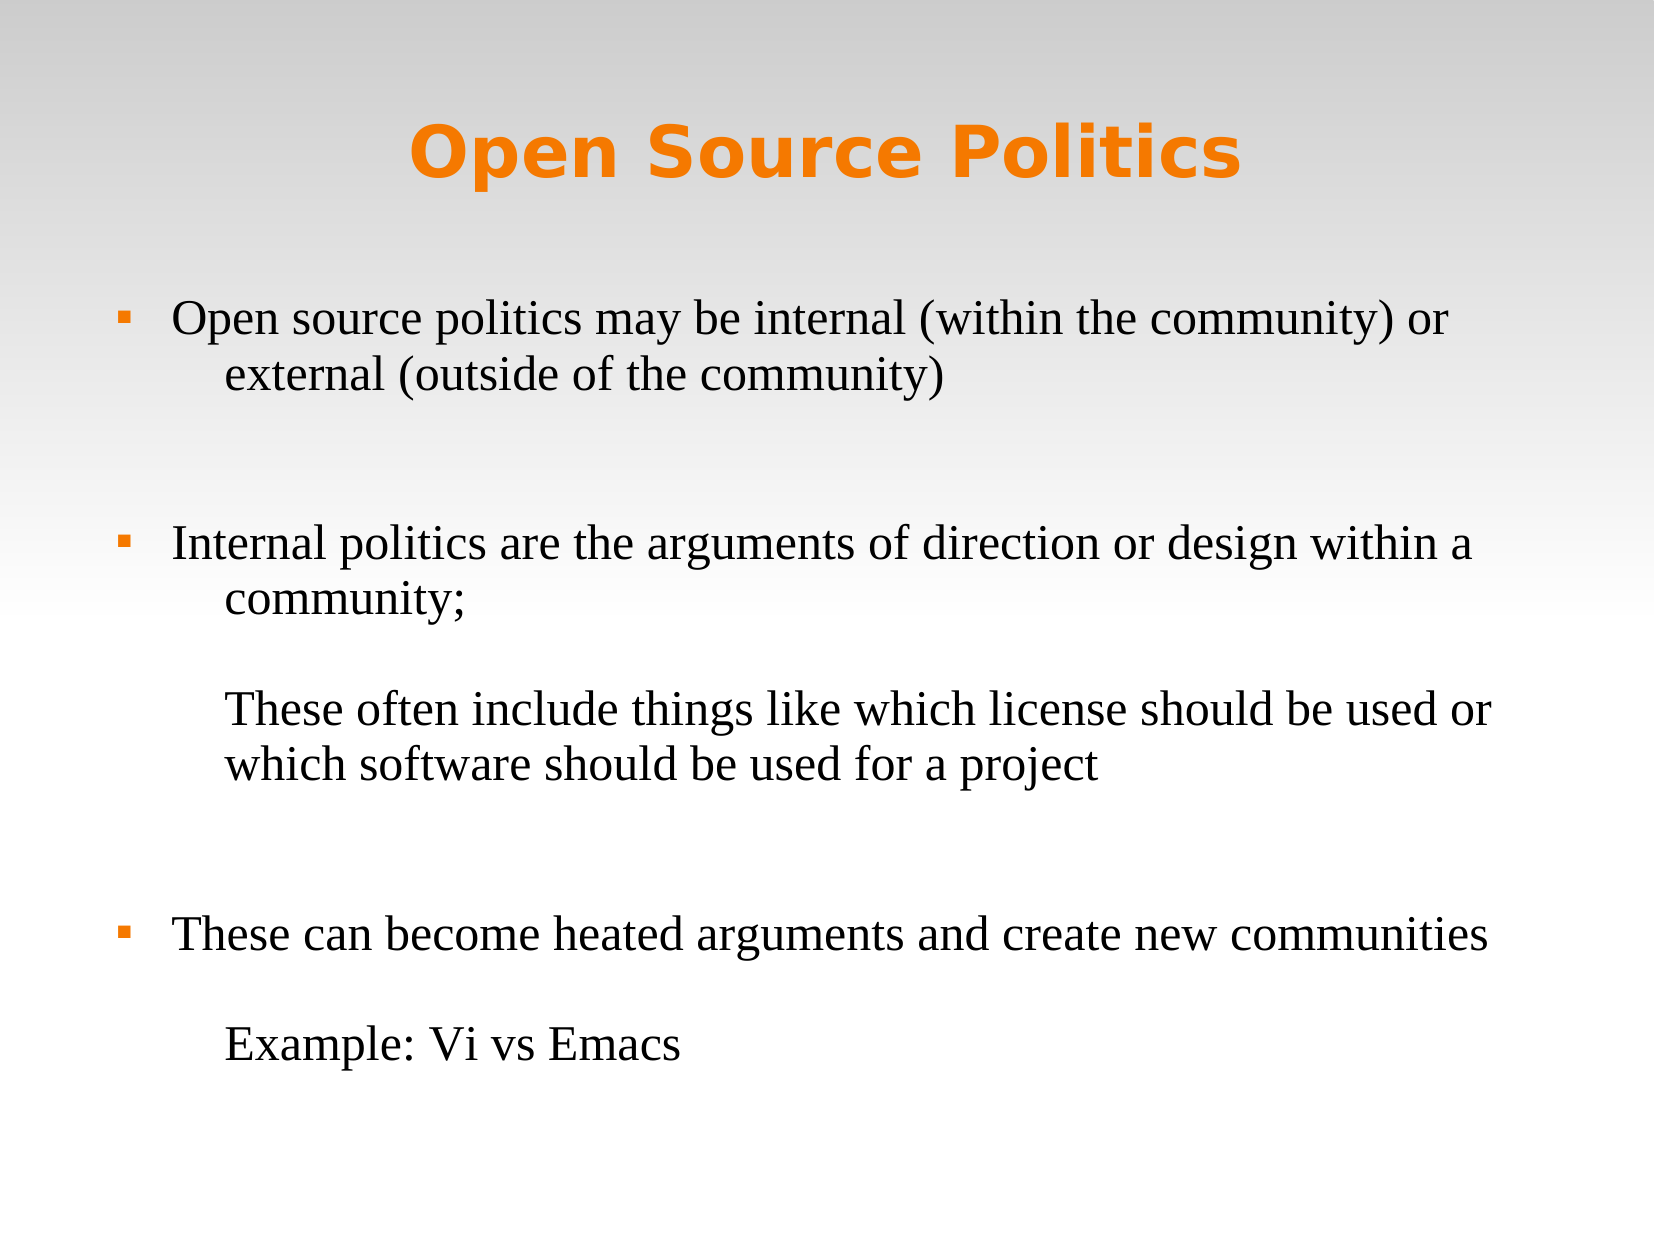

# Open Source Politics
Open source politics may be internal (within the community) or external (outside of the community)
Internal politics are the arguments of direction or design within a community;
These often include things like which license should be used or which software should be used for a project
These can become heated arguments and create new communities
Example: Vi vs Emacs